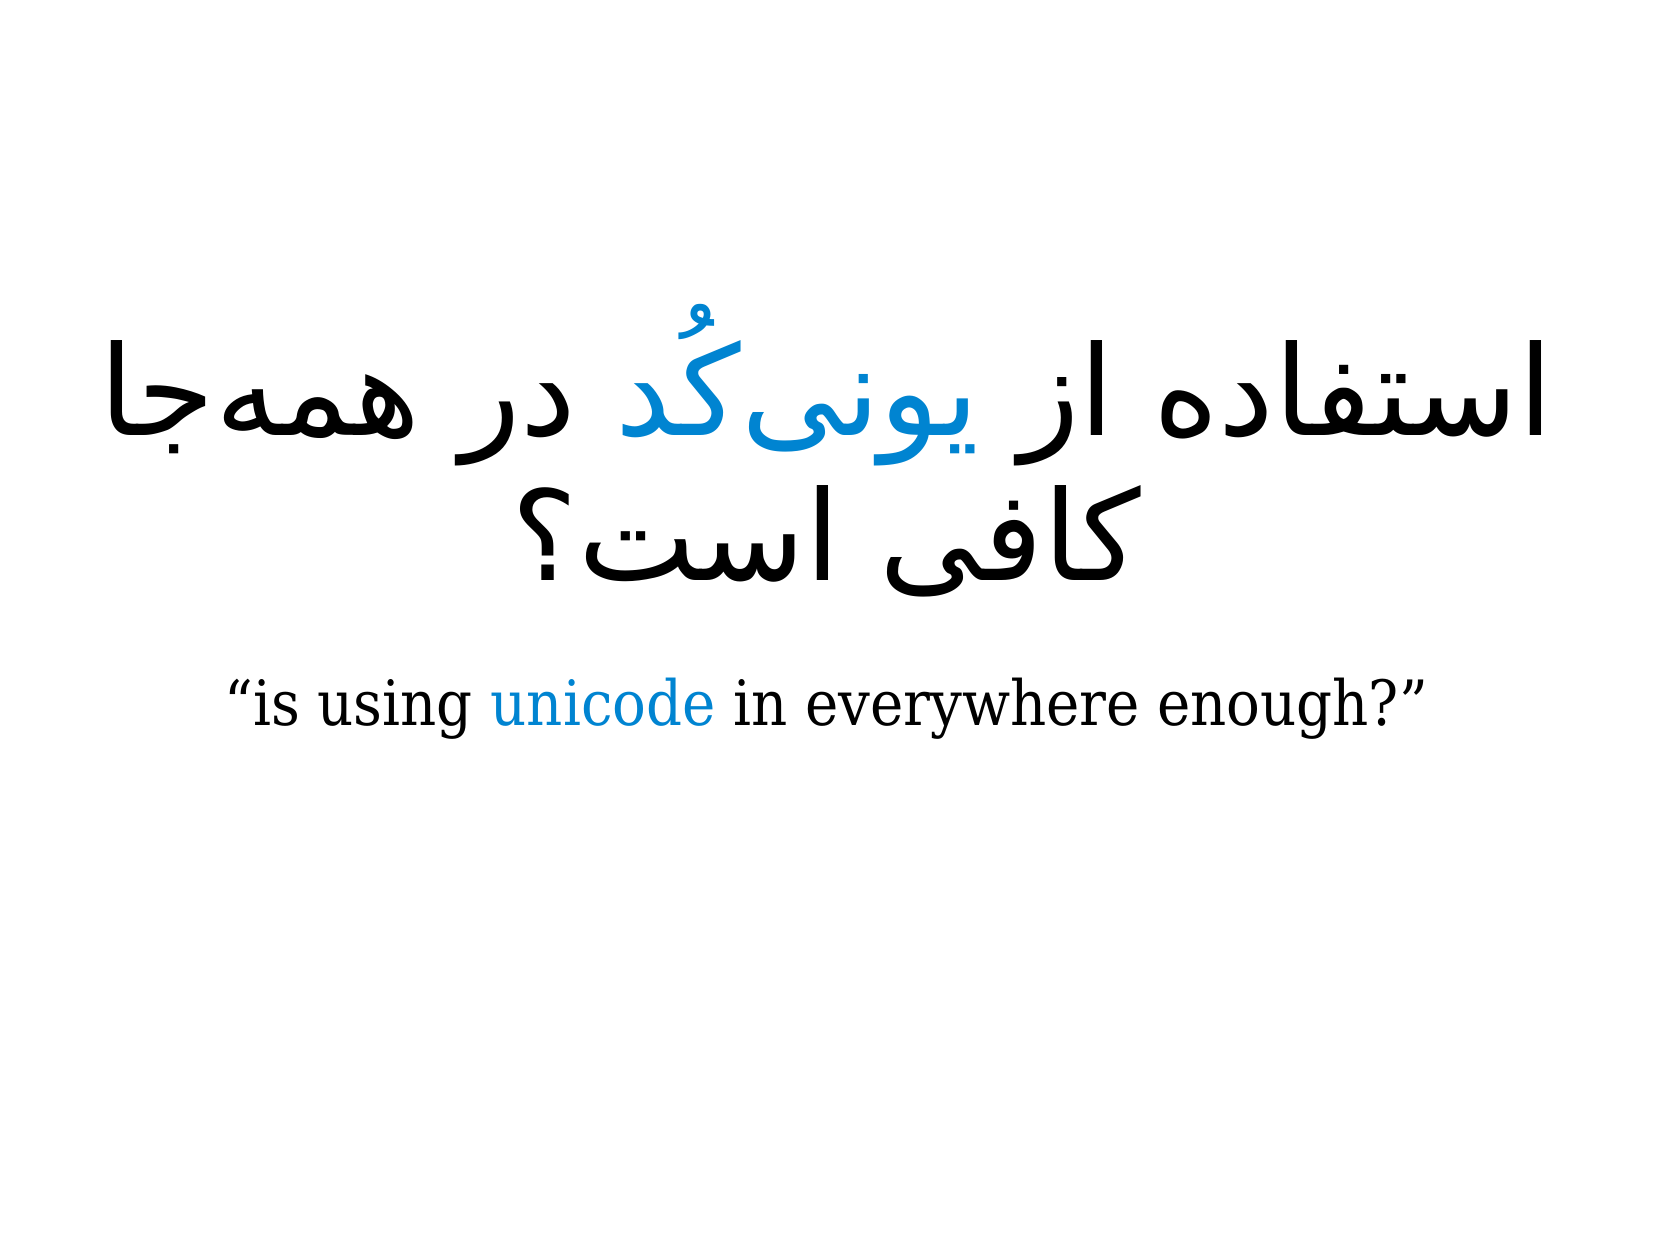

استفاده از یونی‌کُد در همه‌جا کافی است؟
“is using unicode in everywhere enough?”